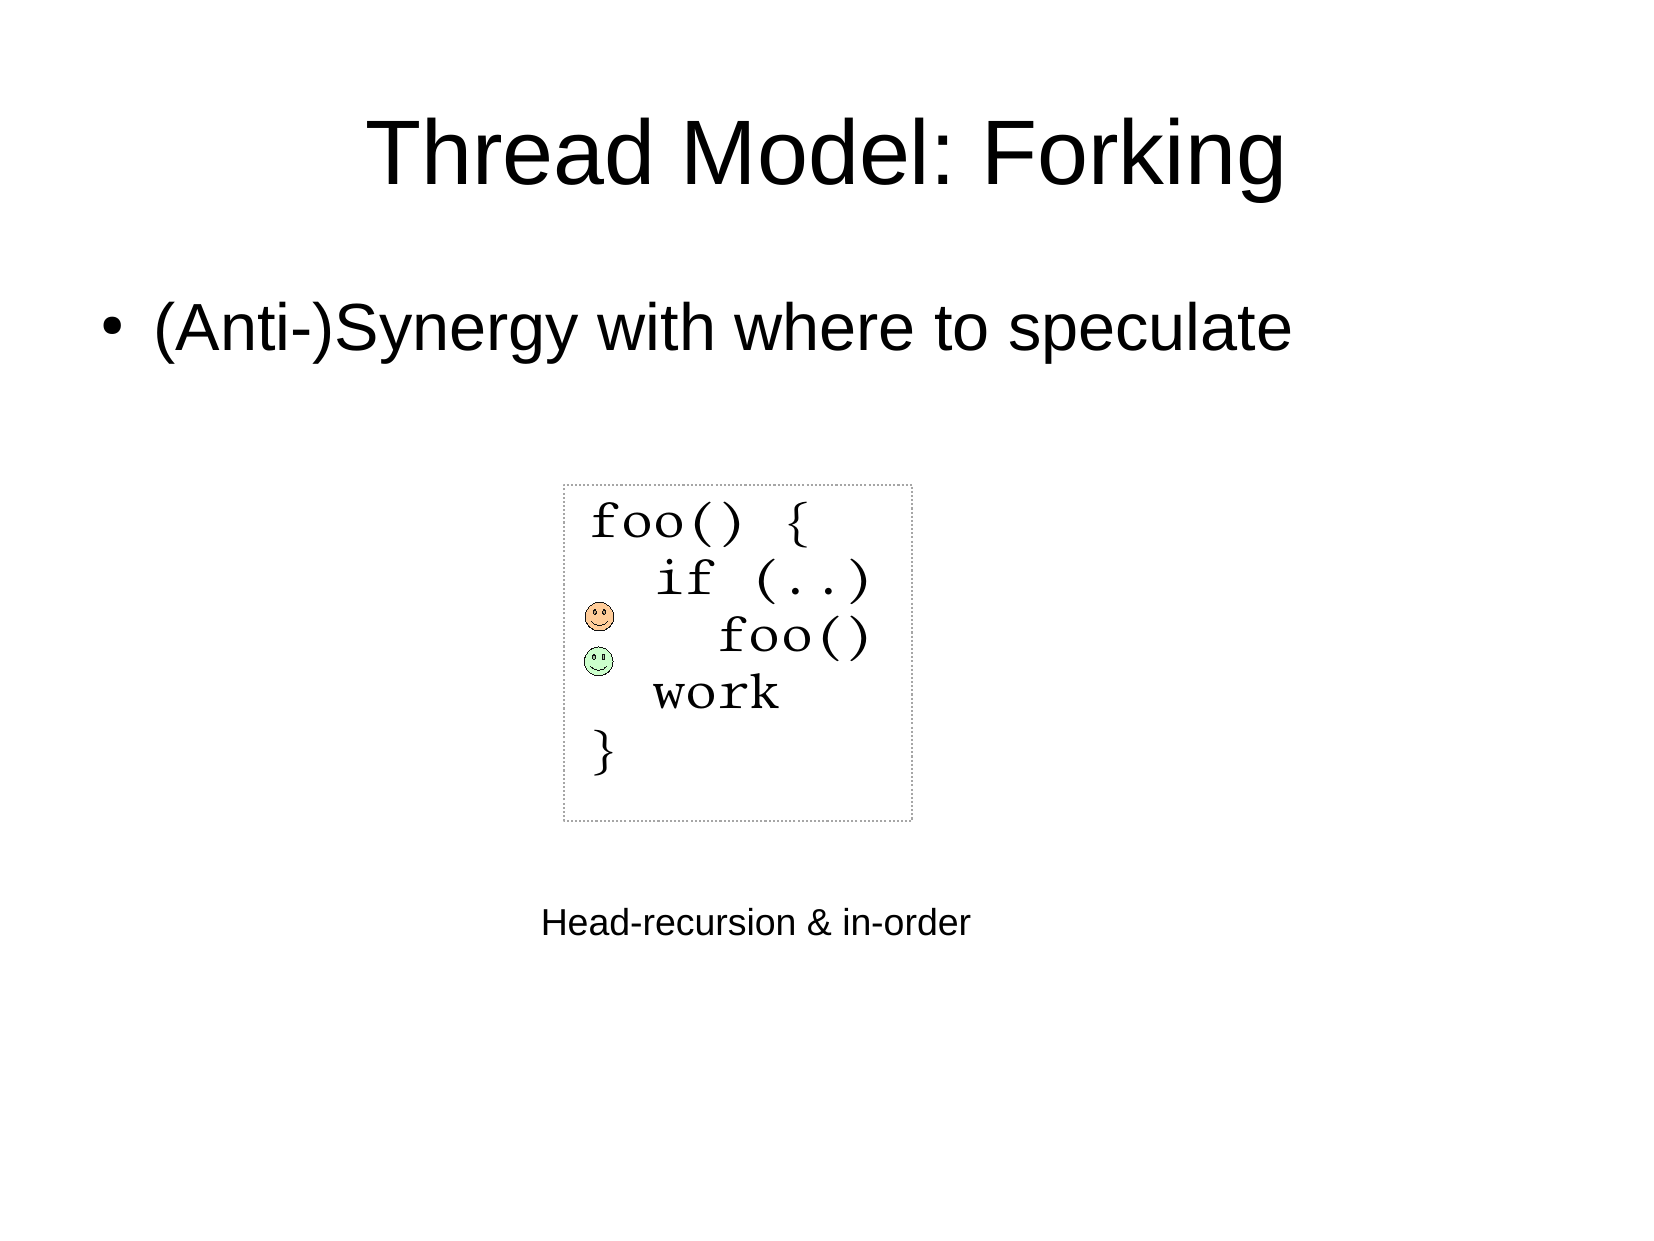

# Thread Model: Forking
(Anti-)Synergy with where to speculate
foo() {
 if (..)
 foo()
 work
}
Head-recursion & in-order